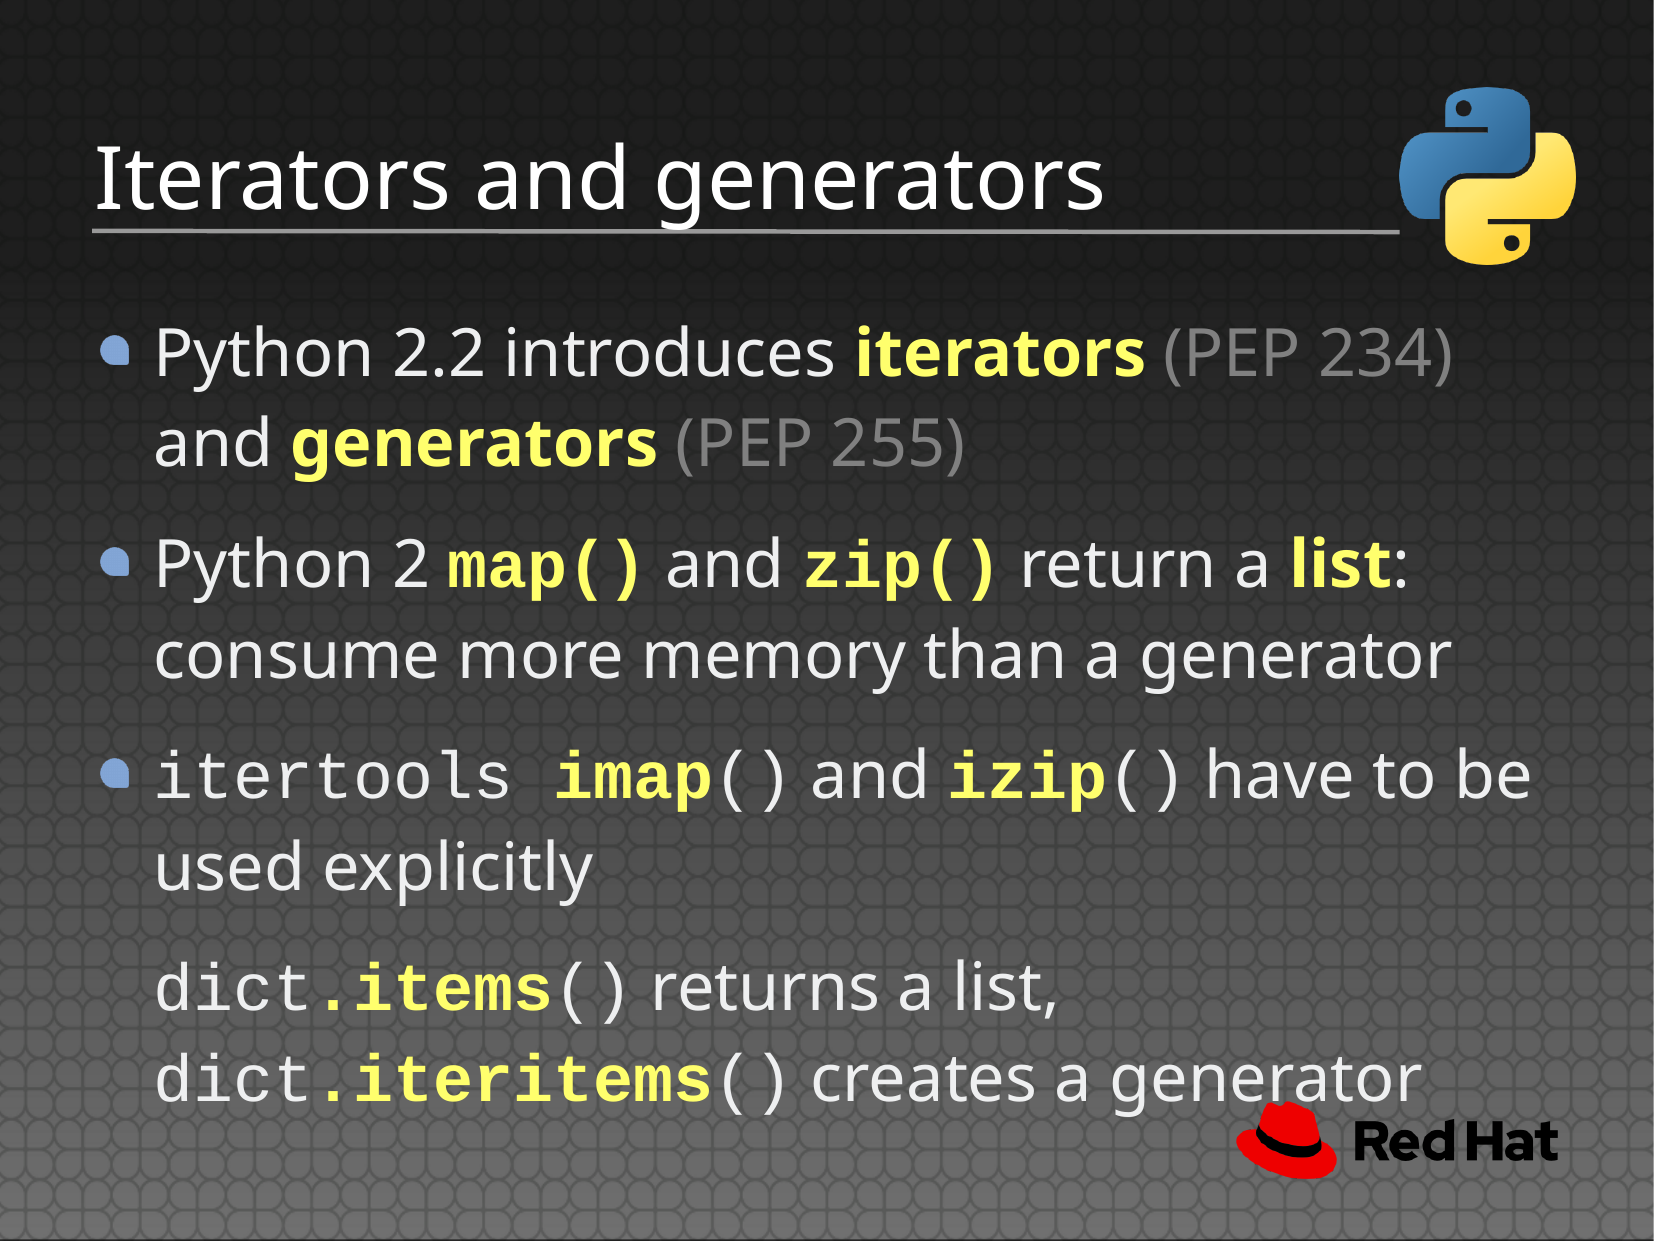

Iterators and generators
# Python 2.2 introduces iterators (PEP 234) and generators (PEP 255)
Python 2 map() and zip() return a list: consume more memory than a generator
itertools imap() and izip() have to be used explicitly
dict.items() returns a list,
dict.iteritems() creates a generator